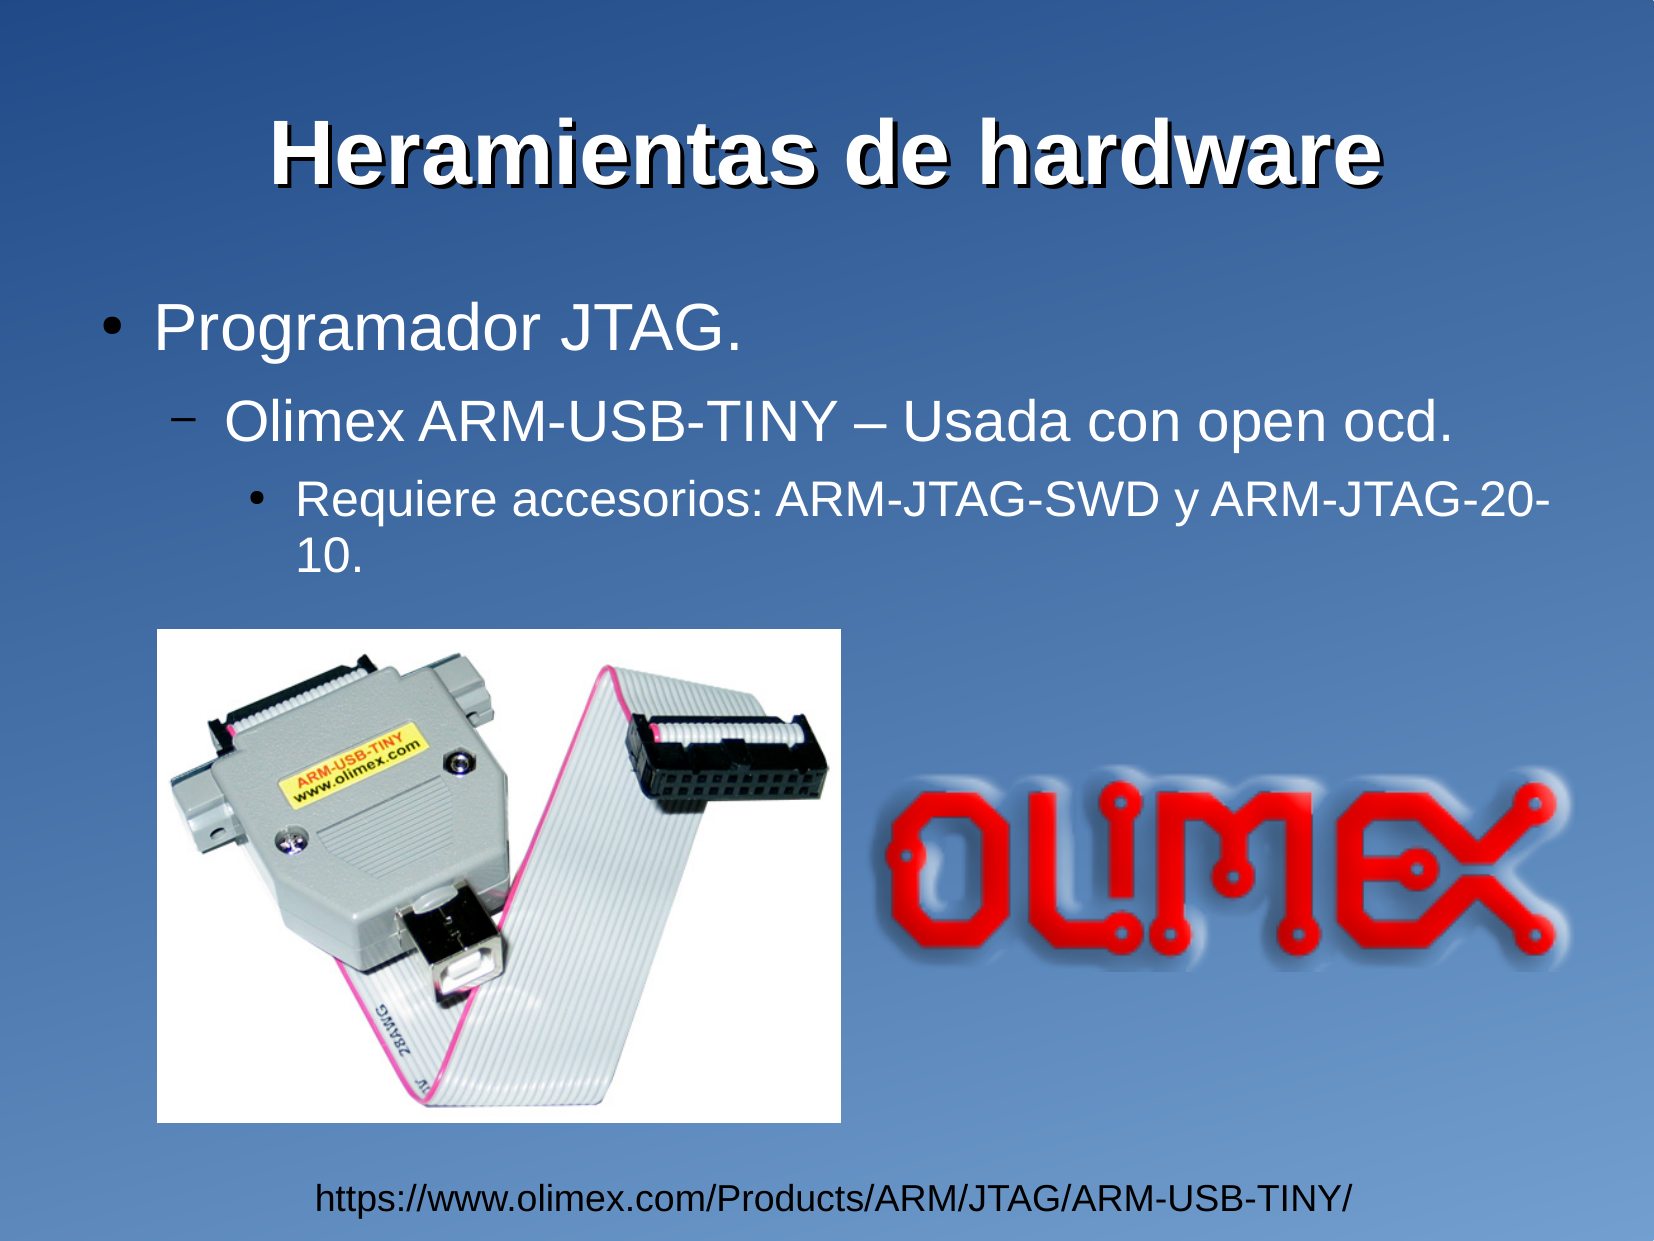

# Heramientas de hardware
Programador JTAG.
Olimex ARM-USB-TINY – Usada con open ocd.
Requiere accesorios: ARM-JTAG-SWD y ARM-JTAG-20-10.
https://www.olimex.com/Products/ARM/JTAG/ARM-USB-TINY/